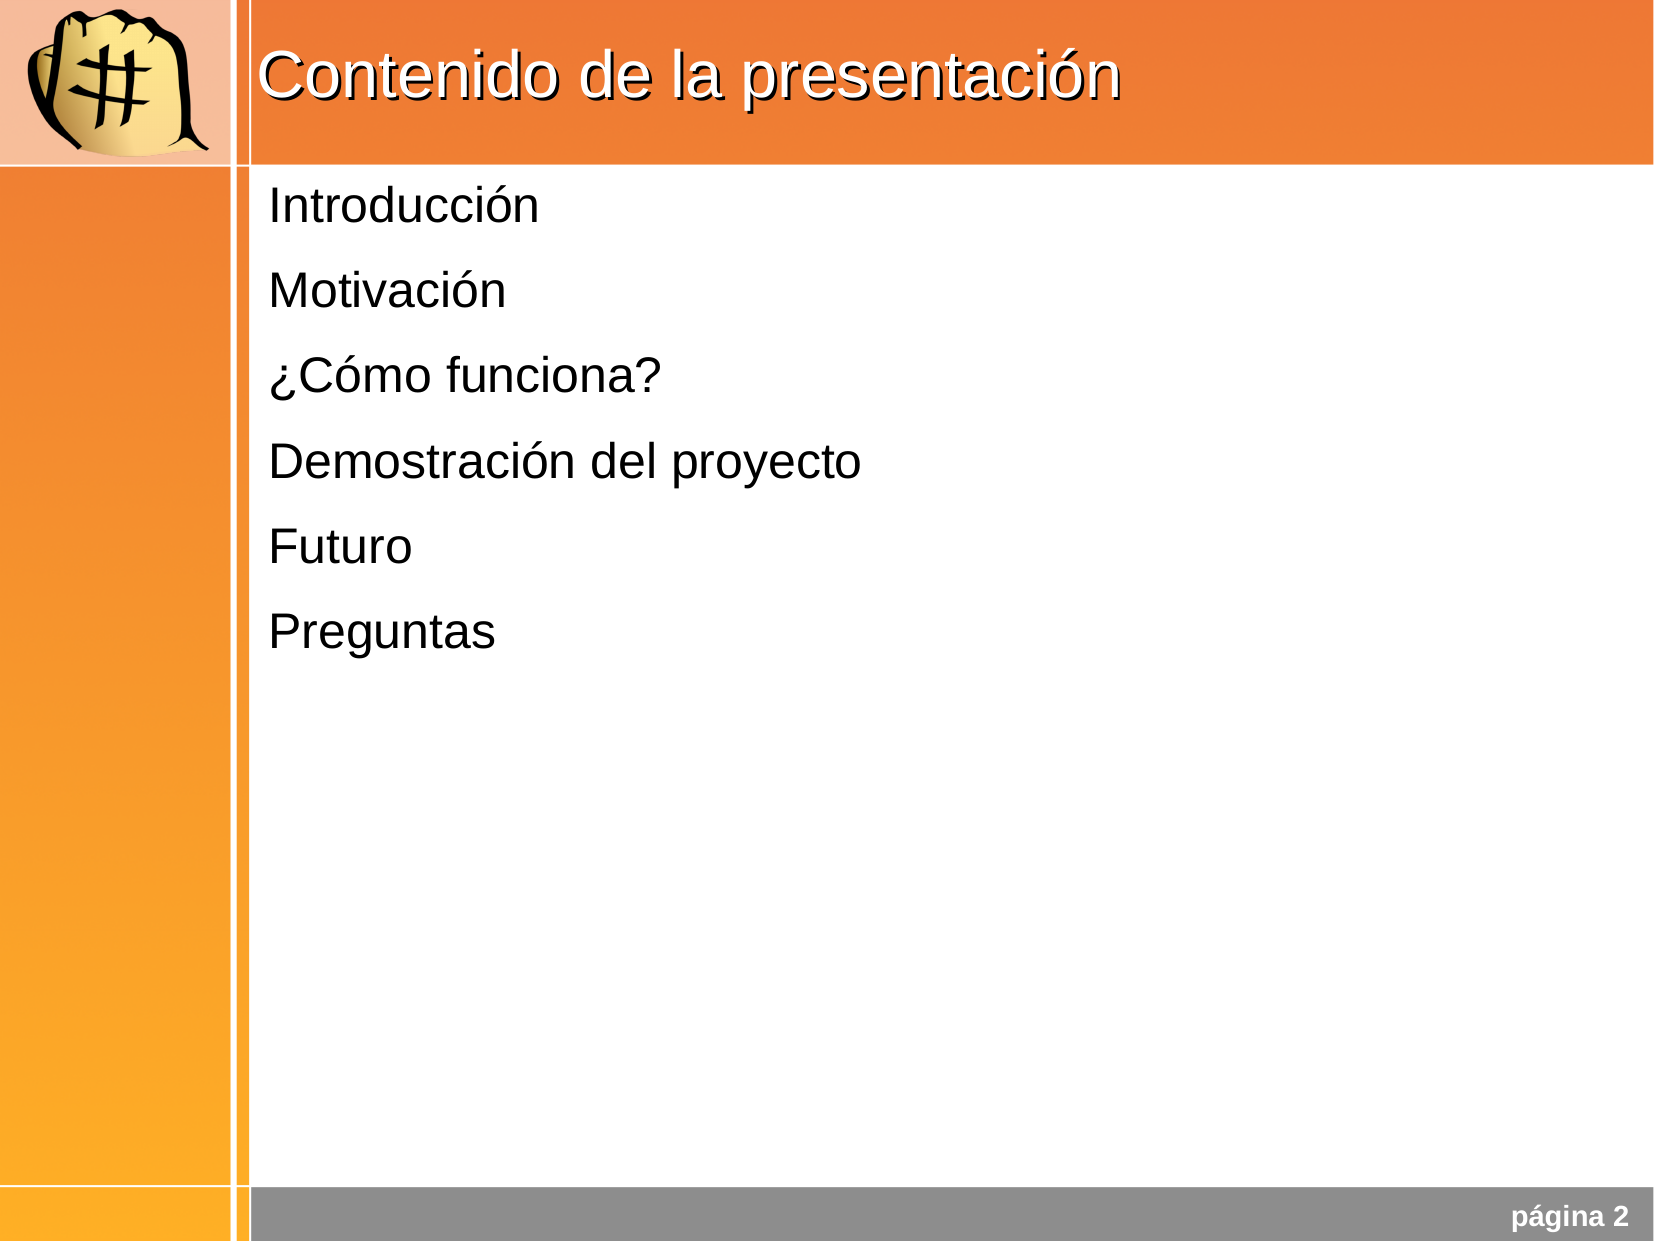

# Contenido de la presentación
Introducción
Motivación
¿Cómo funciona?
Demostración del proyecto
Futuro
Preguntas